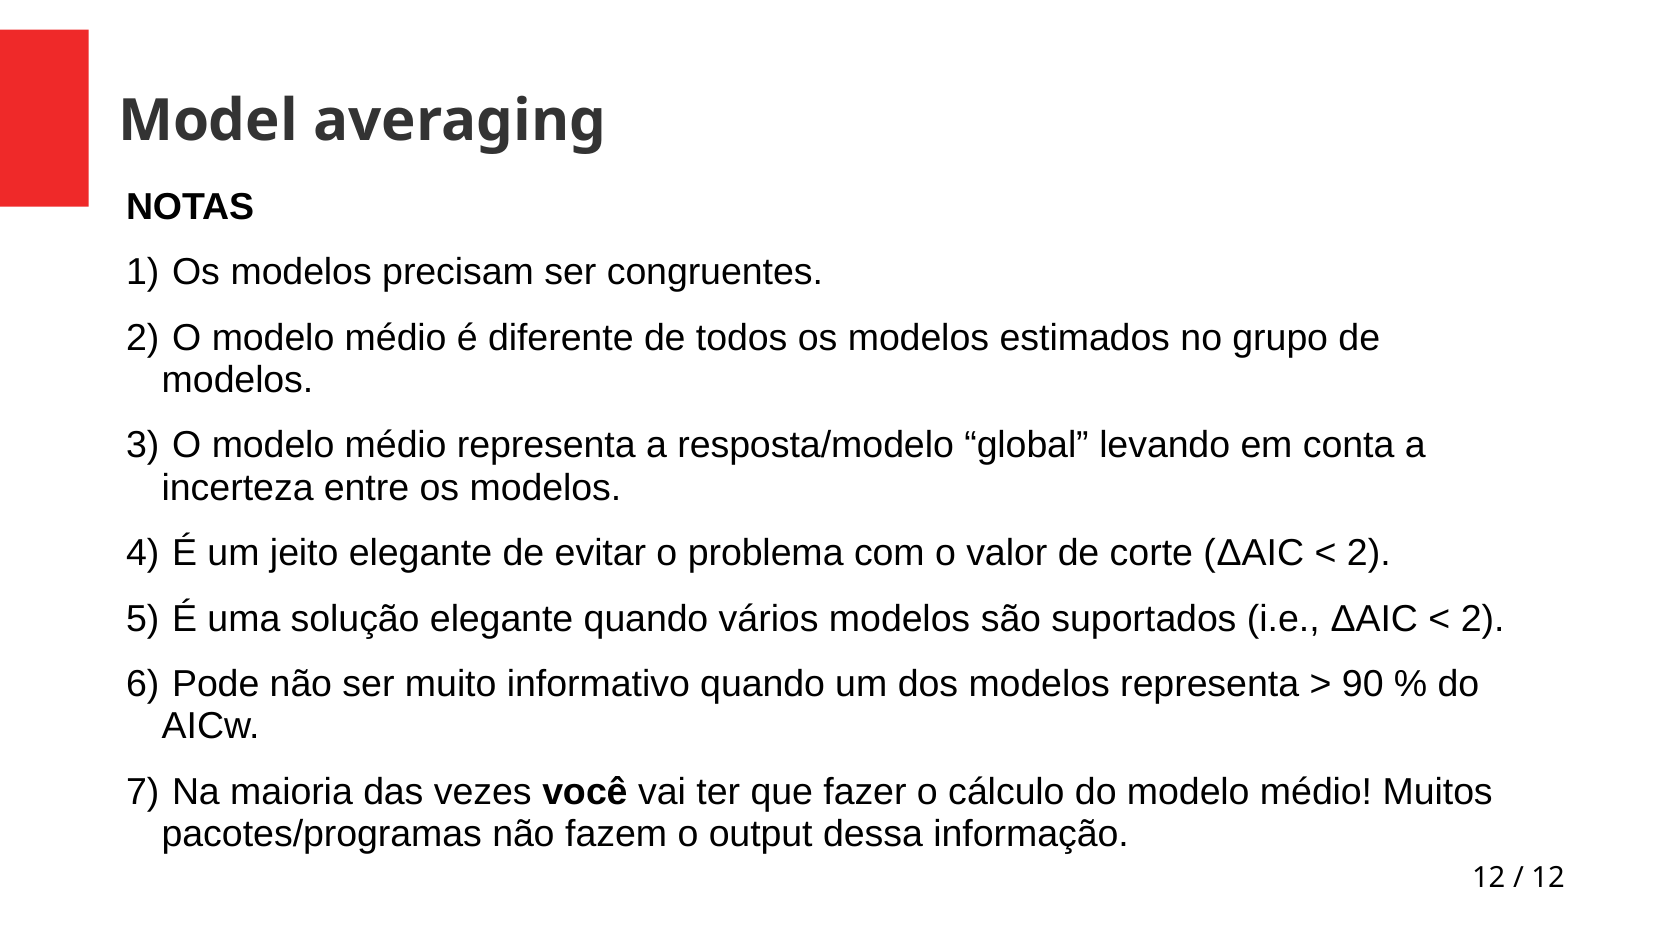

# Model averaging
NOTAS
 Os modelos precisam ser congruentes.
 O modelo médio é diferente de todos os modelos estimados no grupo de modelos.
 O modelo médio representa a resposta/modelo “global” levando em conta a incerteza entre os modelos.
 É um jeito elegante de evitar o problema com o valor de corte (ΔAIC < 2).
 É uma solução elegante quando vários modelos são suportados (i.e., ΔAIC < 2).
 Pode não ser muito informativo quando um dos modelos representa > 90 % do AICw.
 Na maioria das vezes você vai ter que fazer o cálculo do modelo médio! Muitos pacotes/programas não fazem o output dessa informação.
12